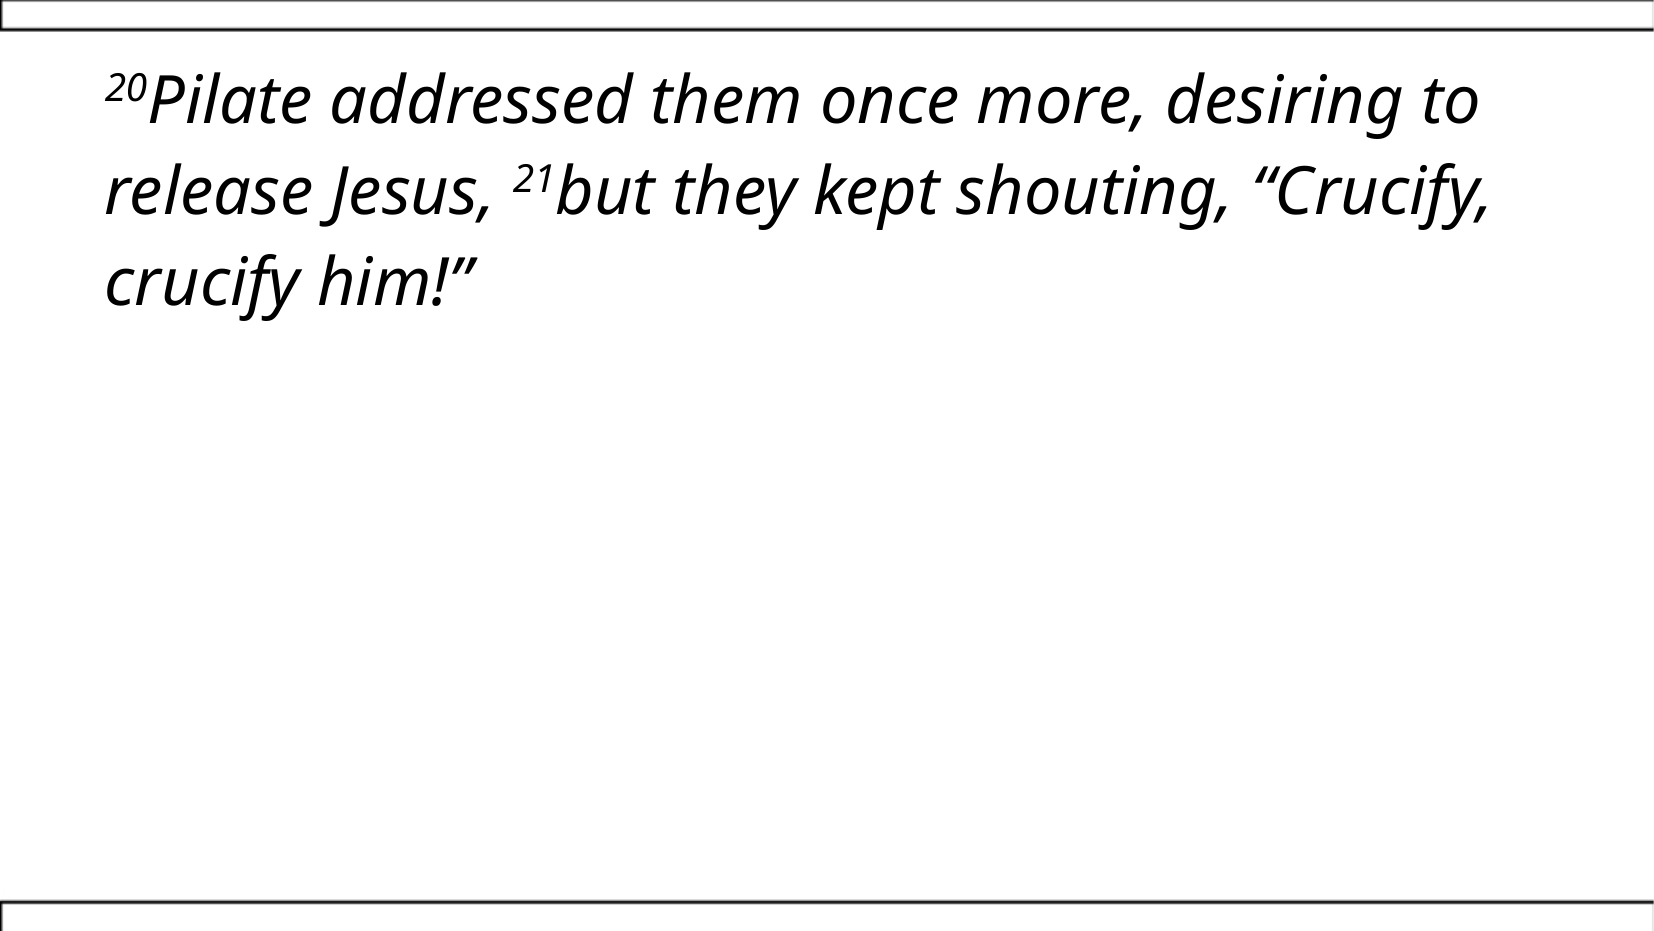

20Pilate addressed them once more, desiring to release Jesus, 21but they kept shouting, “Crucify, crucify him!”